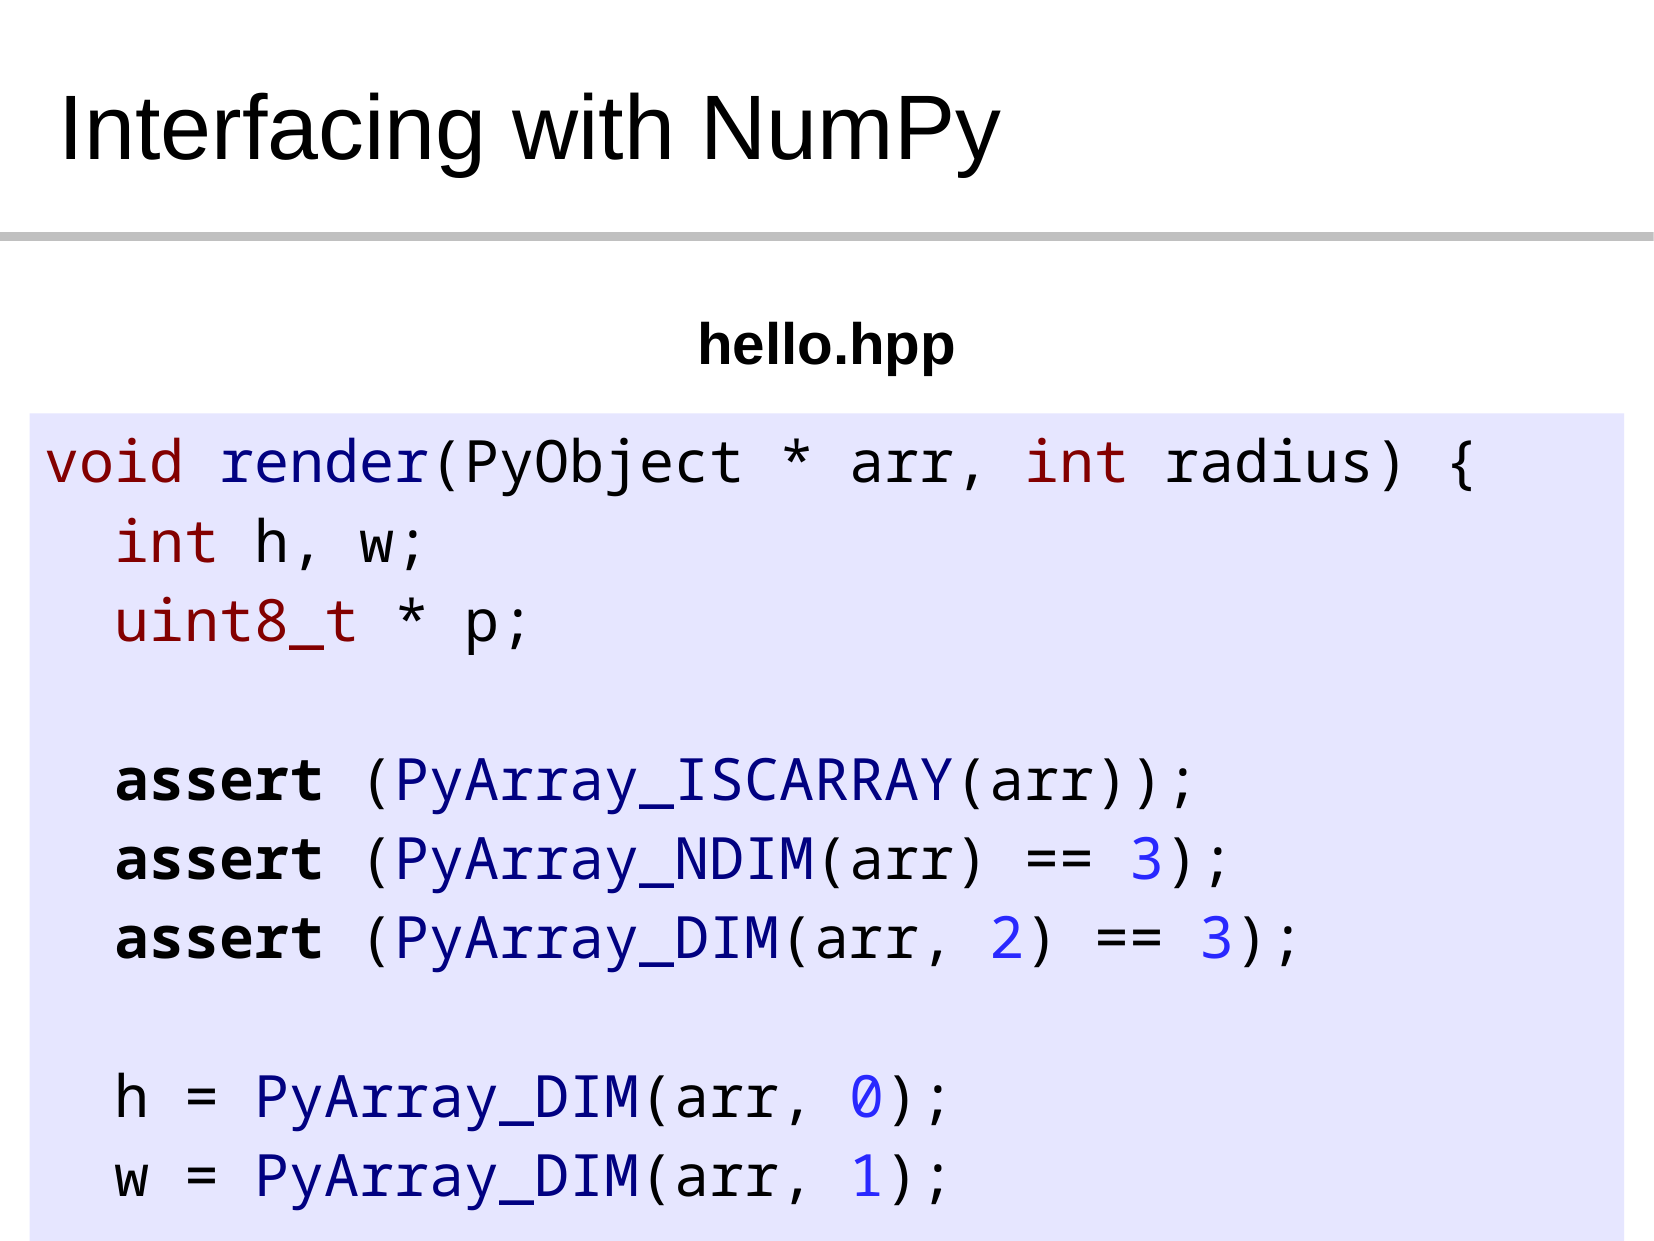

# Interfacing with NumPy
hello.hpp
void render(PyObject * arr, int radius) {
 int h, w;
 uint8_t * p;
 assert (PyArray_ISCARRAY(arr));
 assert (PyArray_NDIM(arr) == 3);
 assert (PyArray_DIM(arr, 2) == 3);
 h = PyArray_DIM(arr, 0);
 w = PyArray_DIM(arr, 1);
 p = (uint8_t*)((PyArrayObject*)arr)->data;